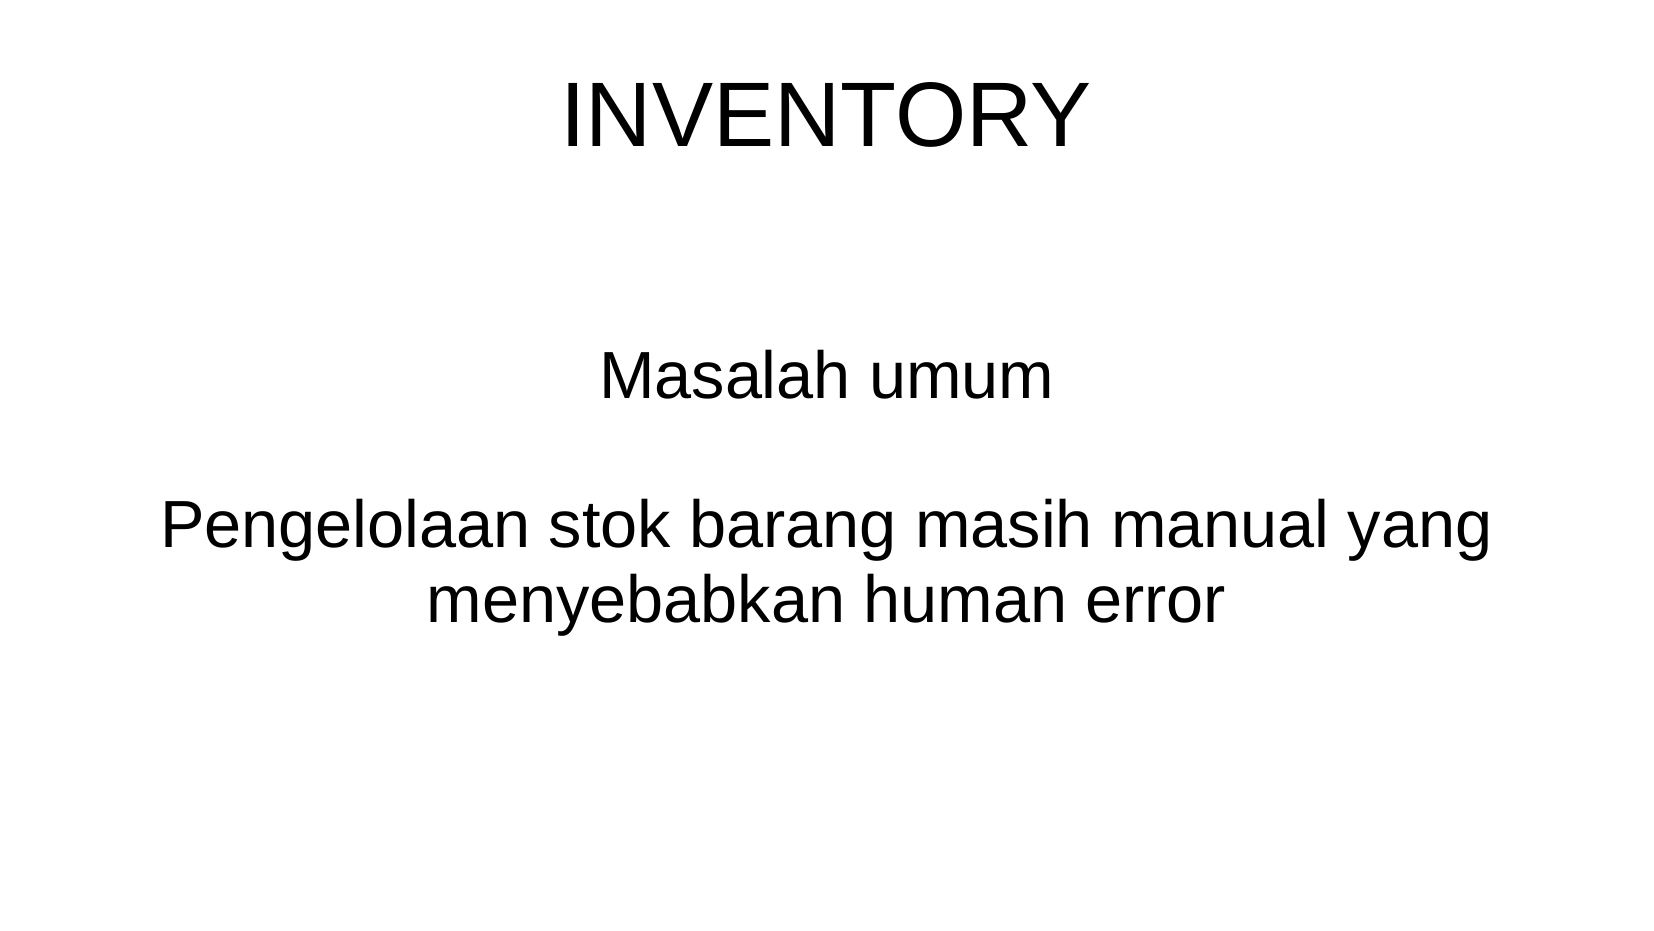

# INVENTORY
Masalah umum
Pengelolaan stok barang masih manual yang menyebabkan human error